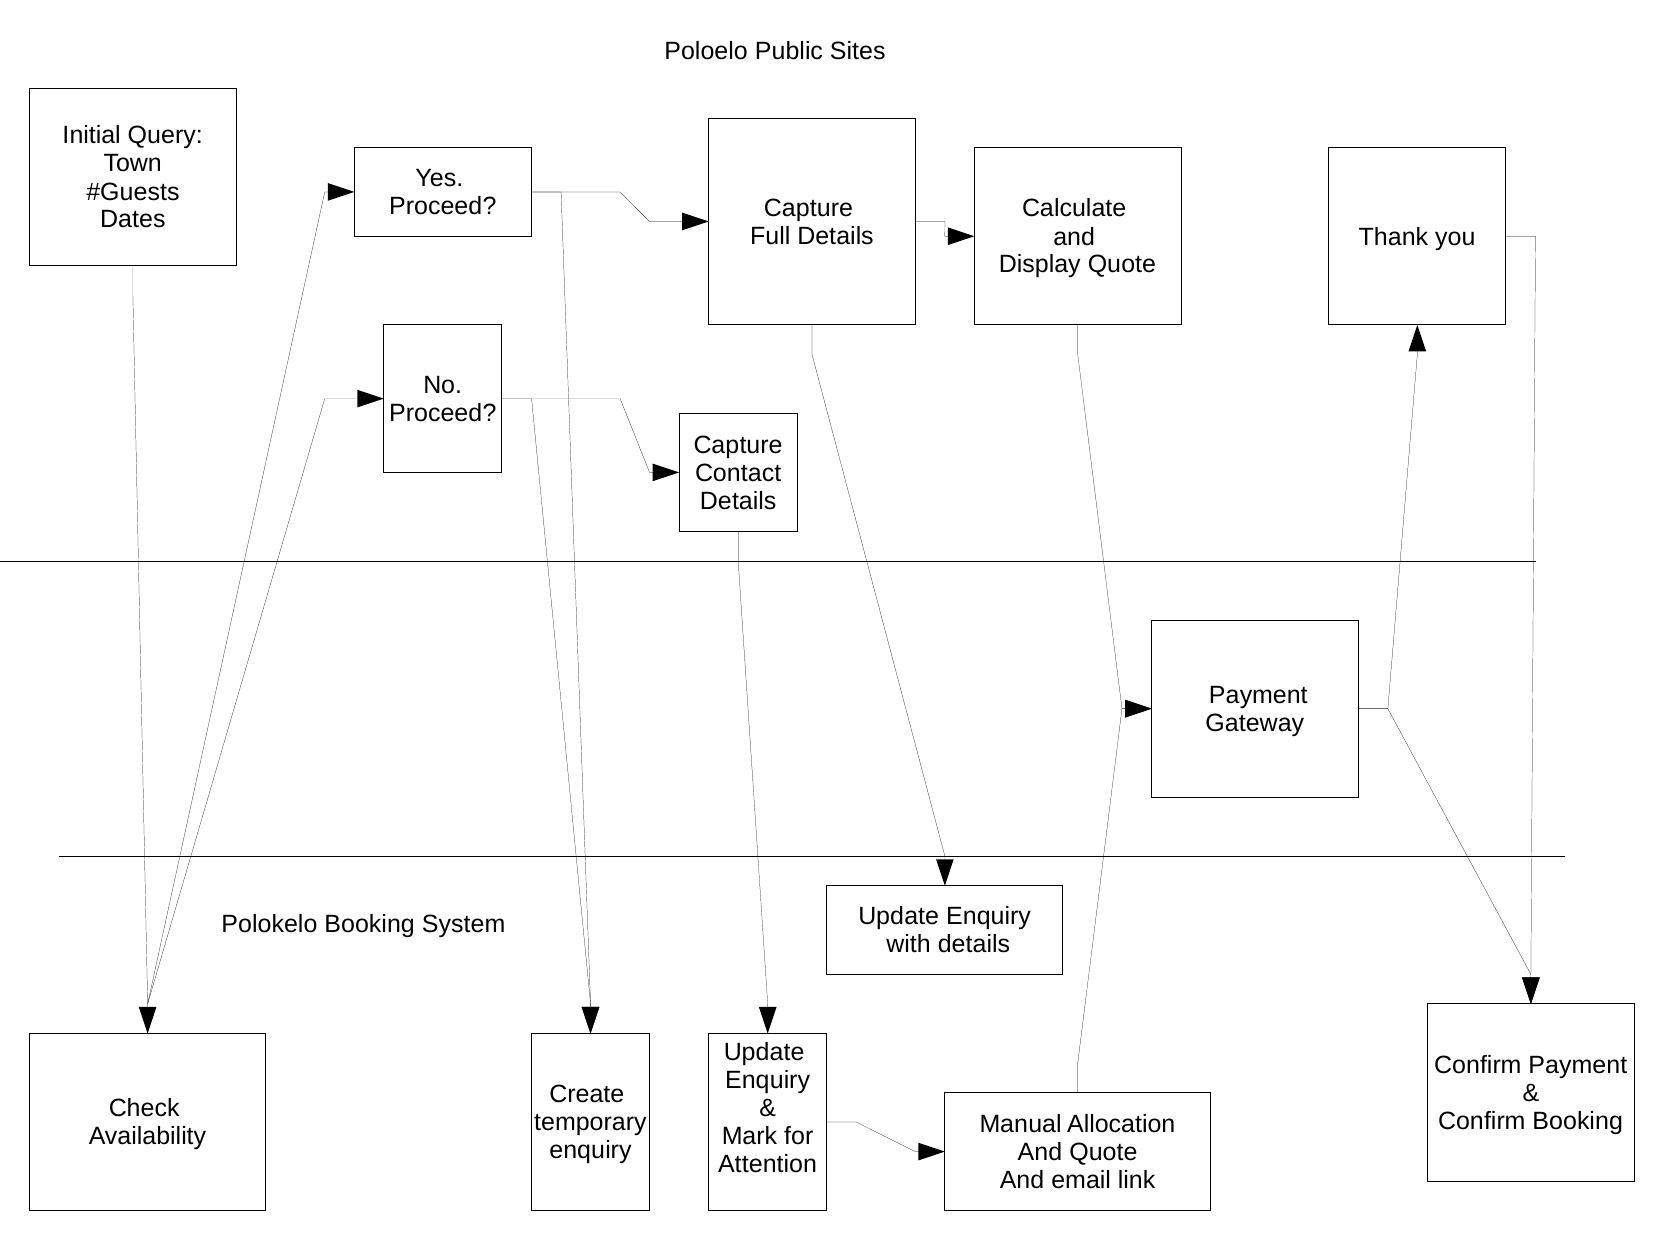

Poloelo Public Sites
Initial Query:
Town
#Guests
Dates
Capture
Full Details
Yes.
Proceed?
Calculate
and
Display Quote
Thank you
No.
Proceed?
Capture
Contact
Details
 Payment
Gateway
Update Enquiry
 with details
Polokelo Booking System
Confirm Payment
&
Confirm Booking
Check
Availability
Create
temporary
enquiry
Update
Enquiry
&
Mark for
Attention
Manual Allocation
And Quote
And email link